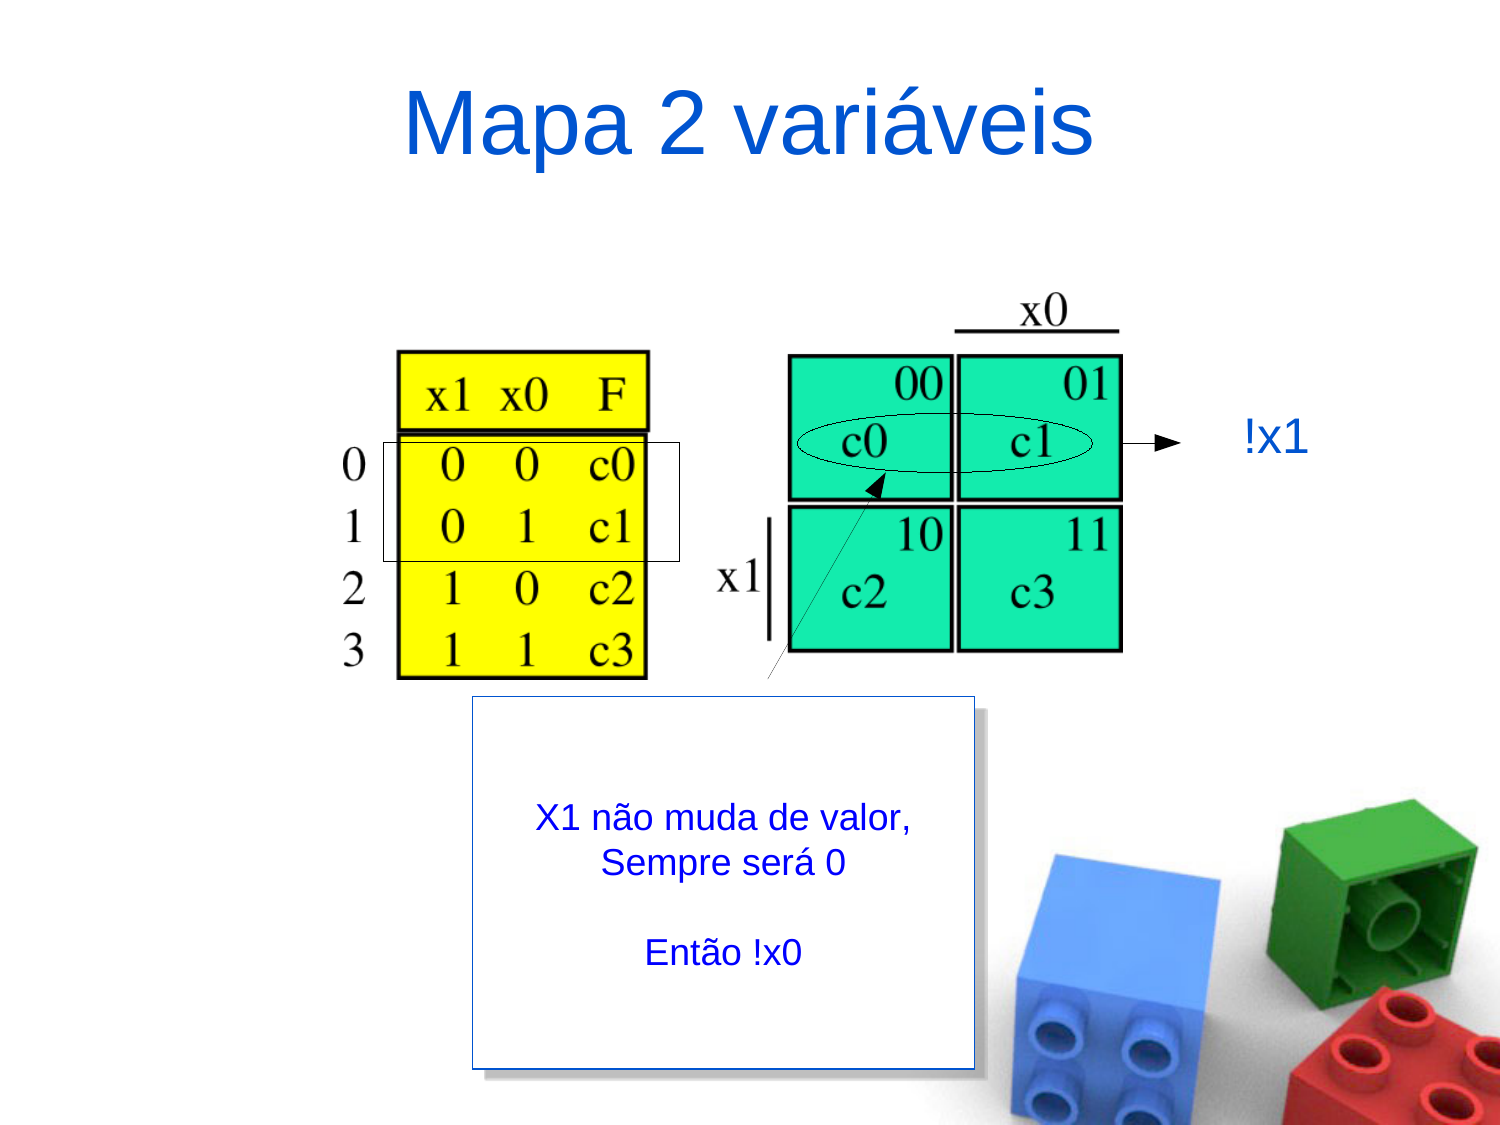

# Mapa 2 variáveis
 !x1
X1 não muda de valor,
Sempre será 0
Então !x0